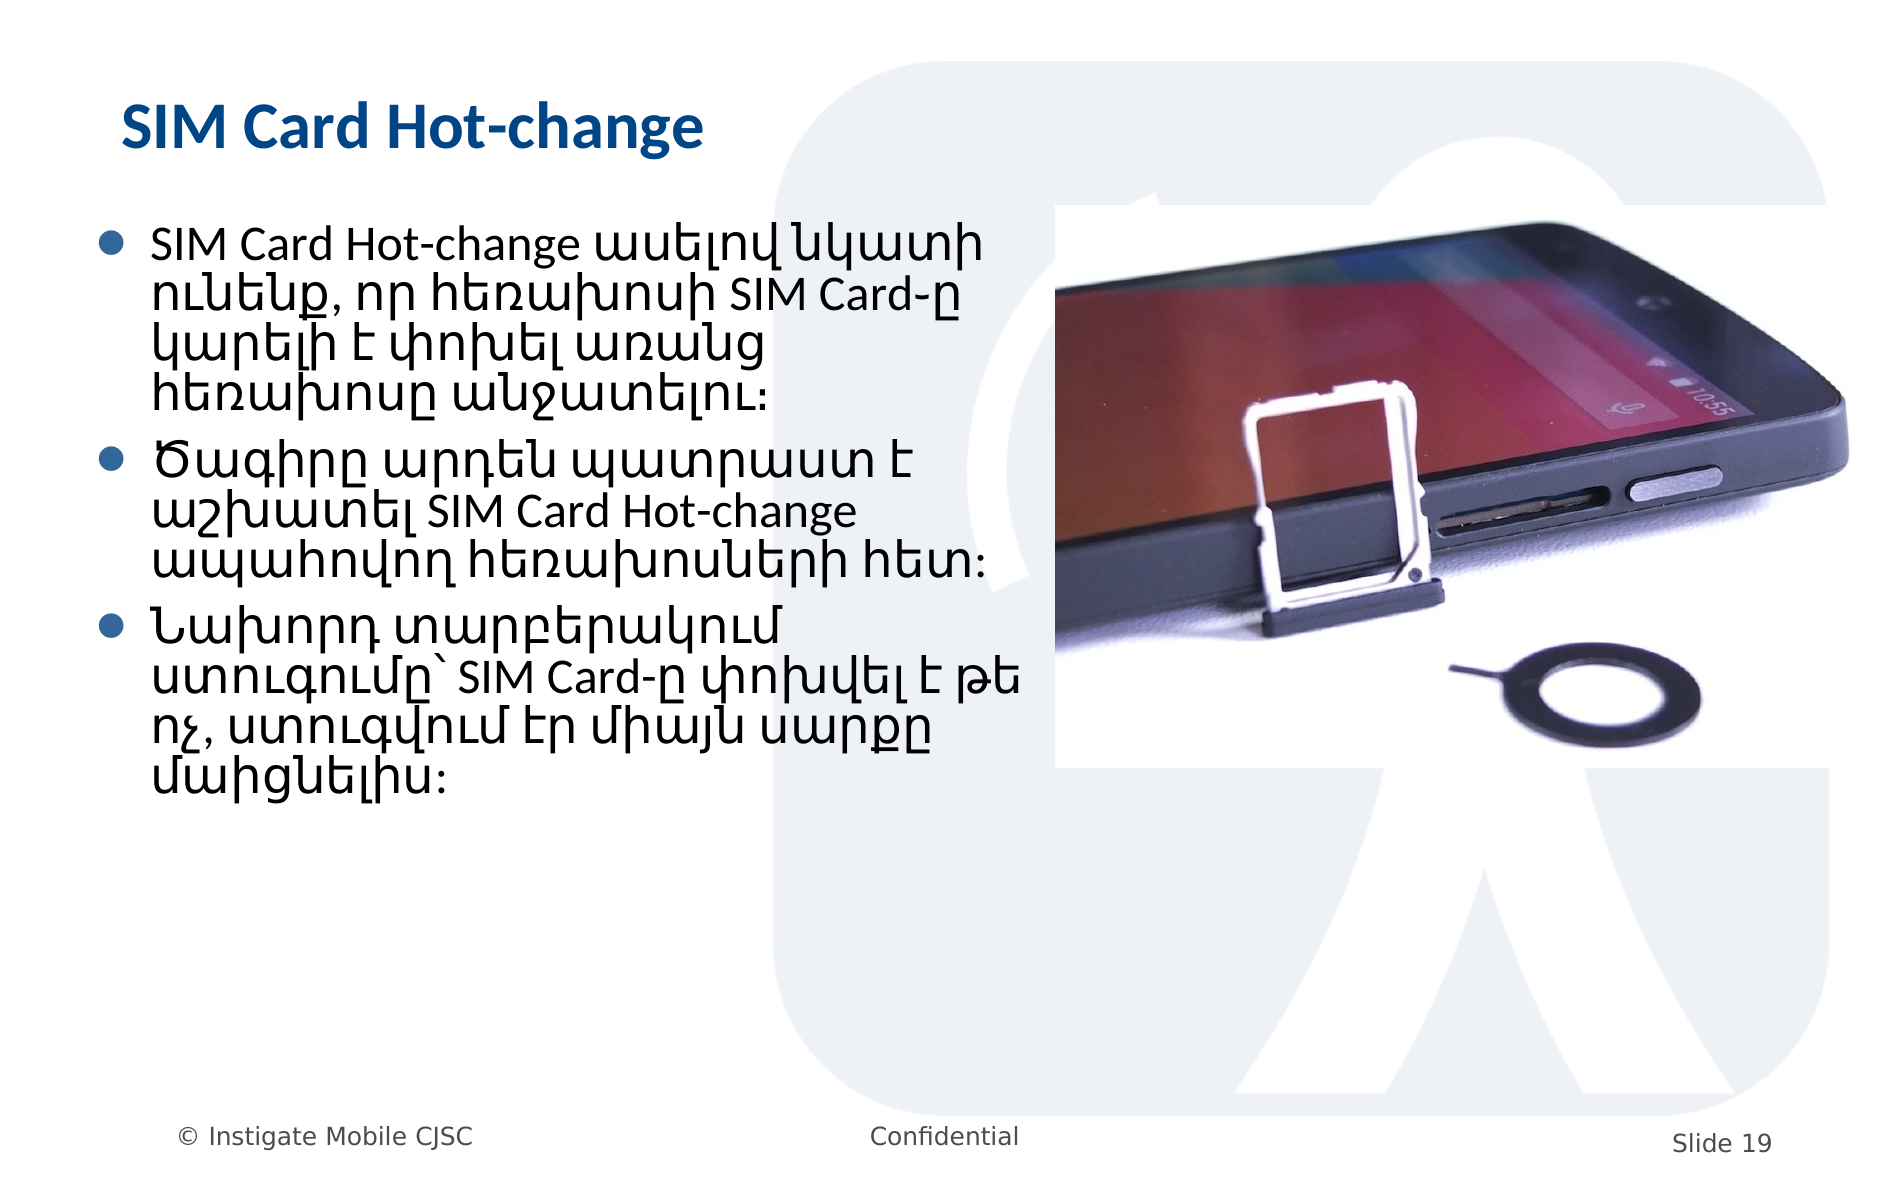

# SIM Card Hot-change
SIM Card Hot-change ասելով նկատի ունենք, որ հեռախոսի SIM Card֊ը կարելի է փոխել առանց հեռախոսը անջատելու։
Ծագիրը արդեն պատրաստ է աշխատել SIM Card Hot-change ապահովող հեռախոսների հետ:
Նախորդ տարբերակում ստուգումը՝ SIM Card-ը փոխվել է թե ոչ, ստուգվում էր միայն սարքը մաիցնելիս: